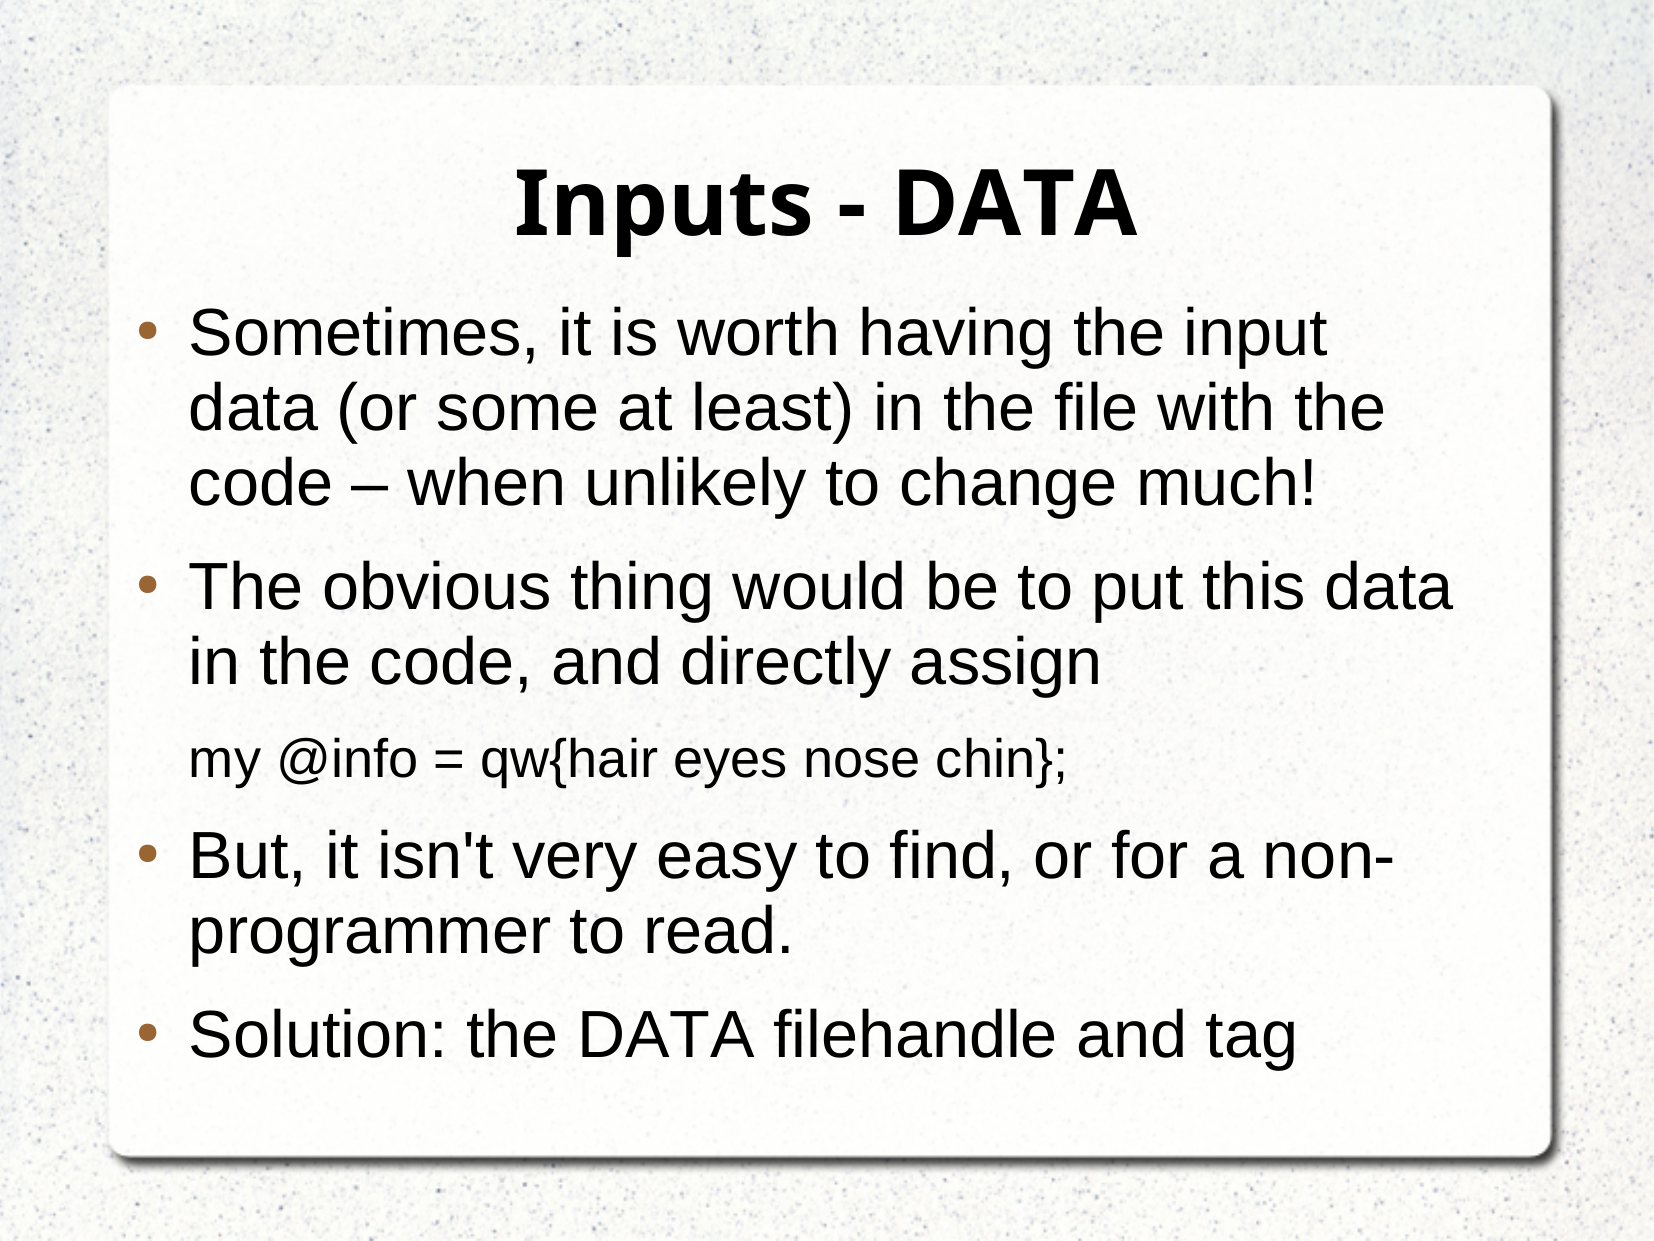

# Inputs - DATA
Sometimes, it is worth having the input data (or some at least) in the file with the code – when unlikely to change much!
The obvious thing would be to put this data in the code, and directly assign
my @info = qw{hair eyes nose chin};
But, it isn't very easy to find, or for a non-programmer to read.
Solution: the DATA filehandle and tag